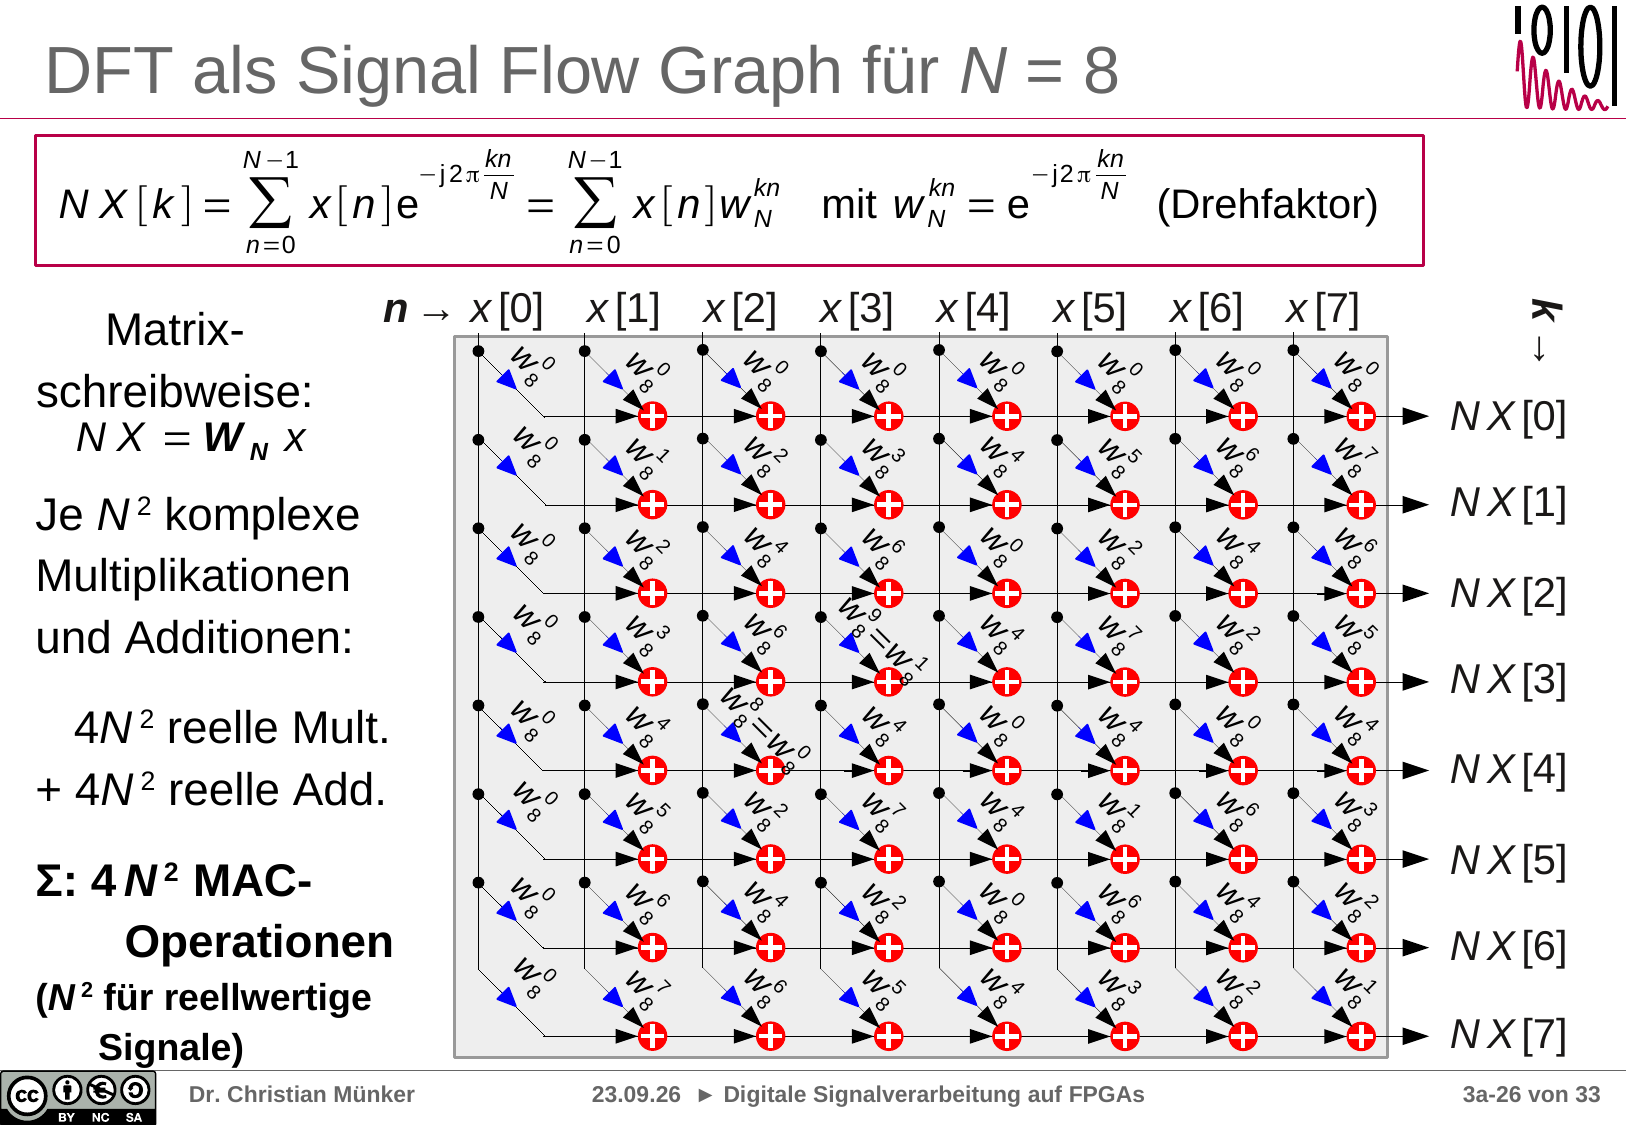

# DFT als Signal Flow Graph für N = 8
n →
x [0]
x [1]
x [2]
x [3]
x [4]
x [5]
x [6]
x [7]
N X [0]
N X [1]
N X [2]
N X [3]
N X [4]
N X [5]
N X [6]
N X [7]
Matrix-schreibweise:
k →
Je N 2 komplexe Multiplikationen und Additionen:
 4N 2 reelle Mult.
+ 4N 2 reelle Add.
Σ: 4 N 2 MAC-
 Operationen
(N 2 für reellwertige
 Signale)